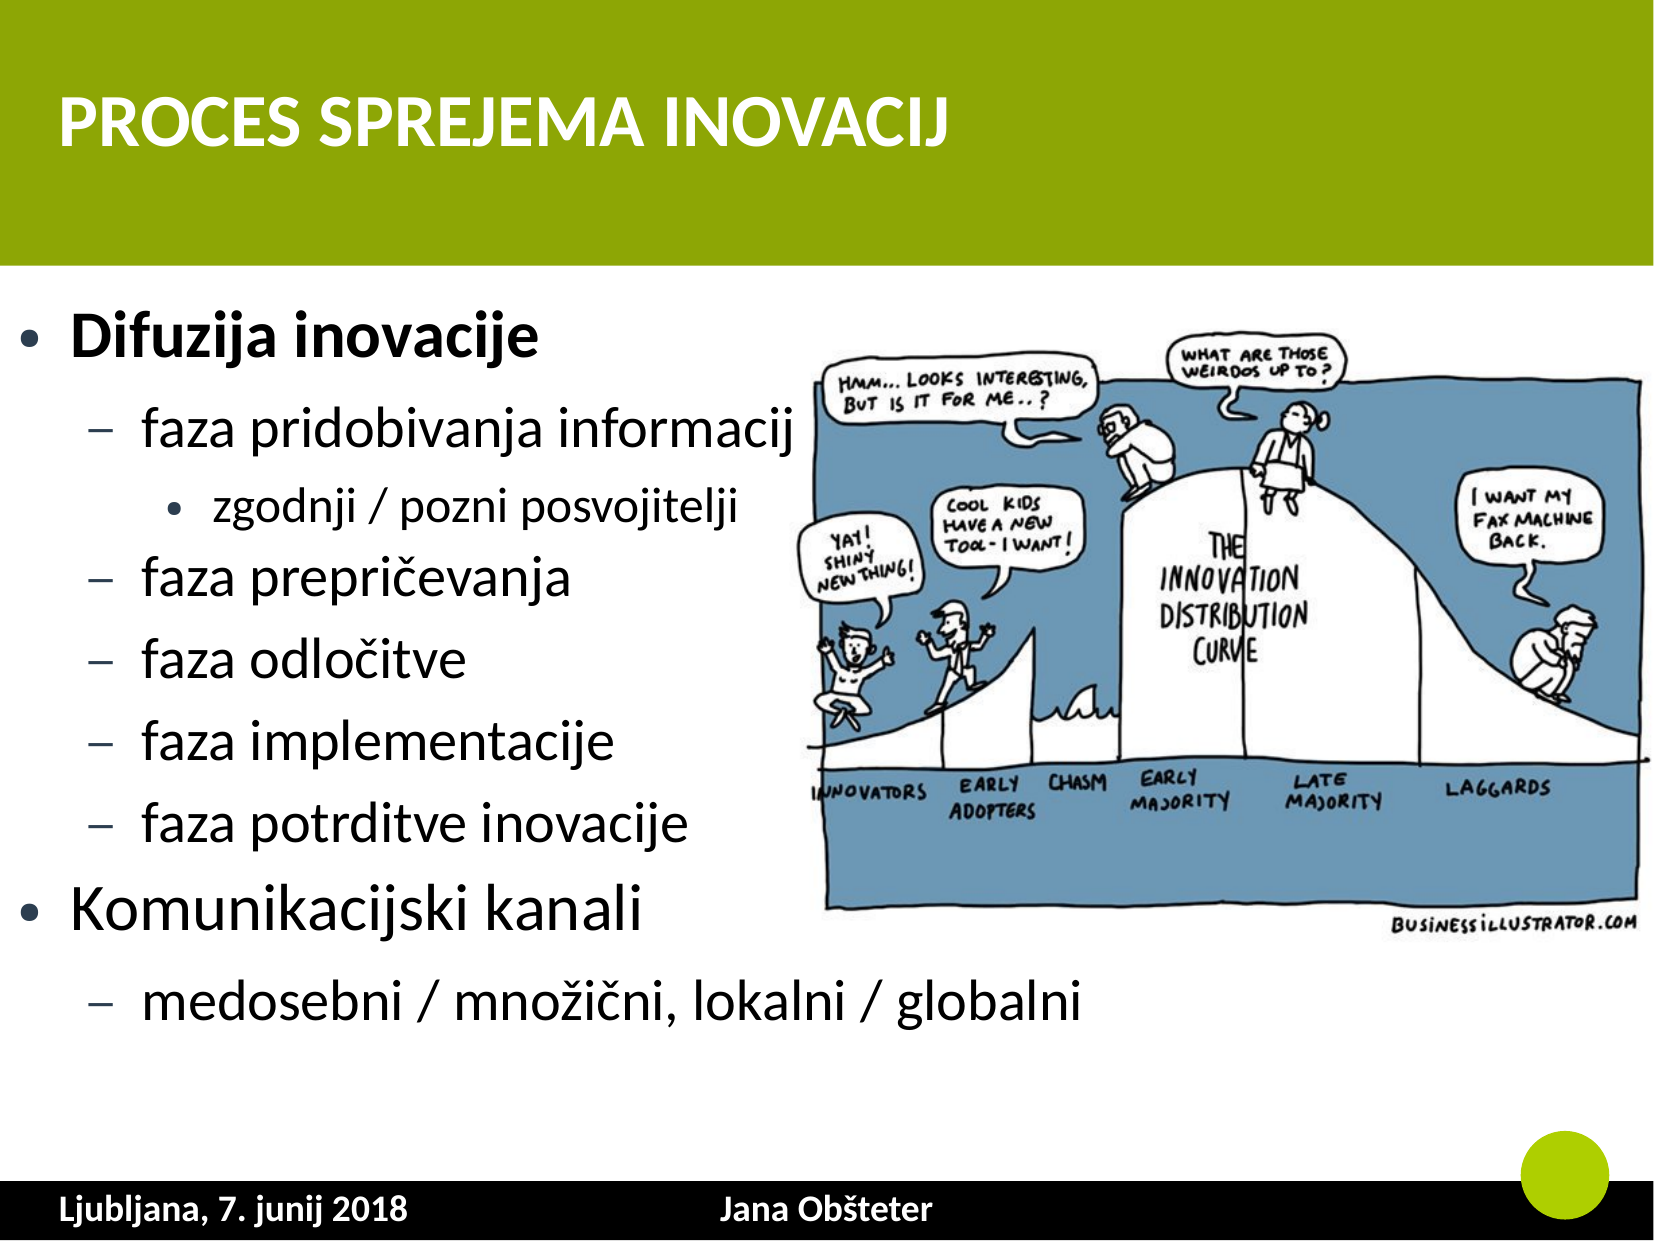

# PROCES SPREJEMA INOVACIJ
Difuzija inovacije
faza pridobivanja informacij
zgodnji / pozni posvojitelji
faza prepričevanja
faza odločitve
faza implementacije
faza potrditve inovacije
Komunikacijski kanali
medosebni / množični, lokalni / globalni